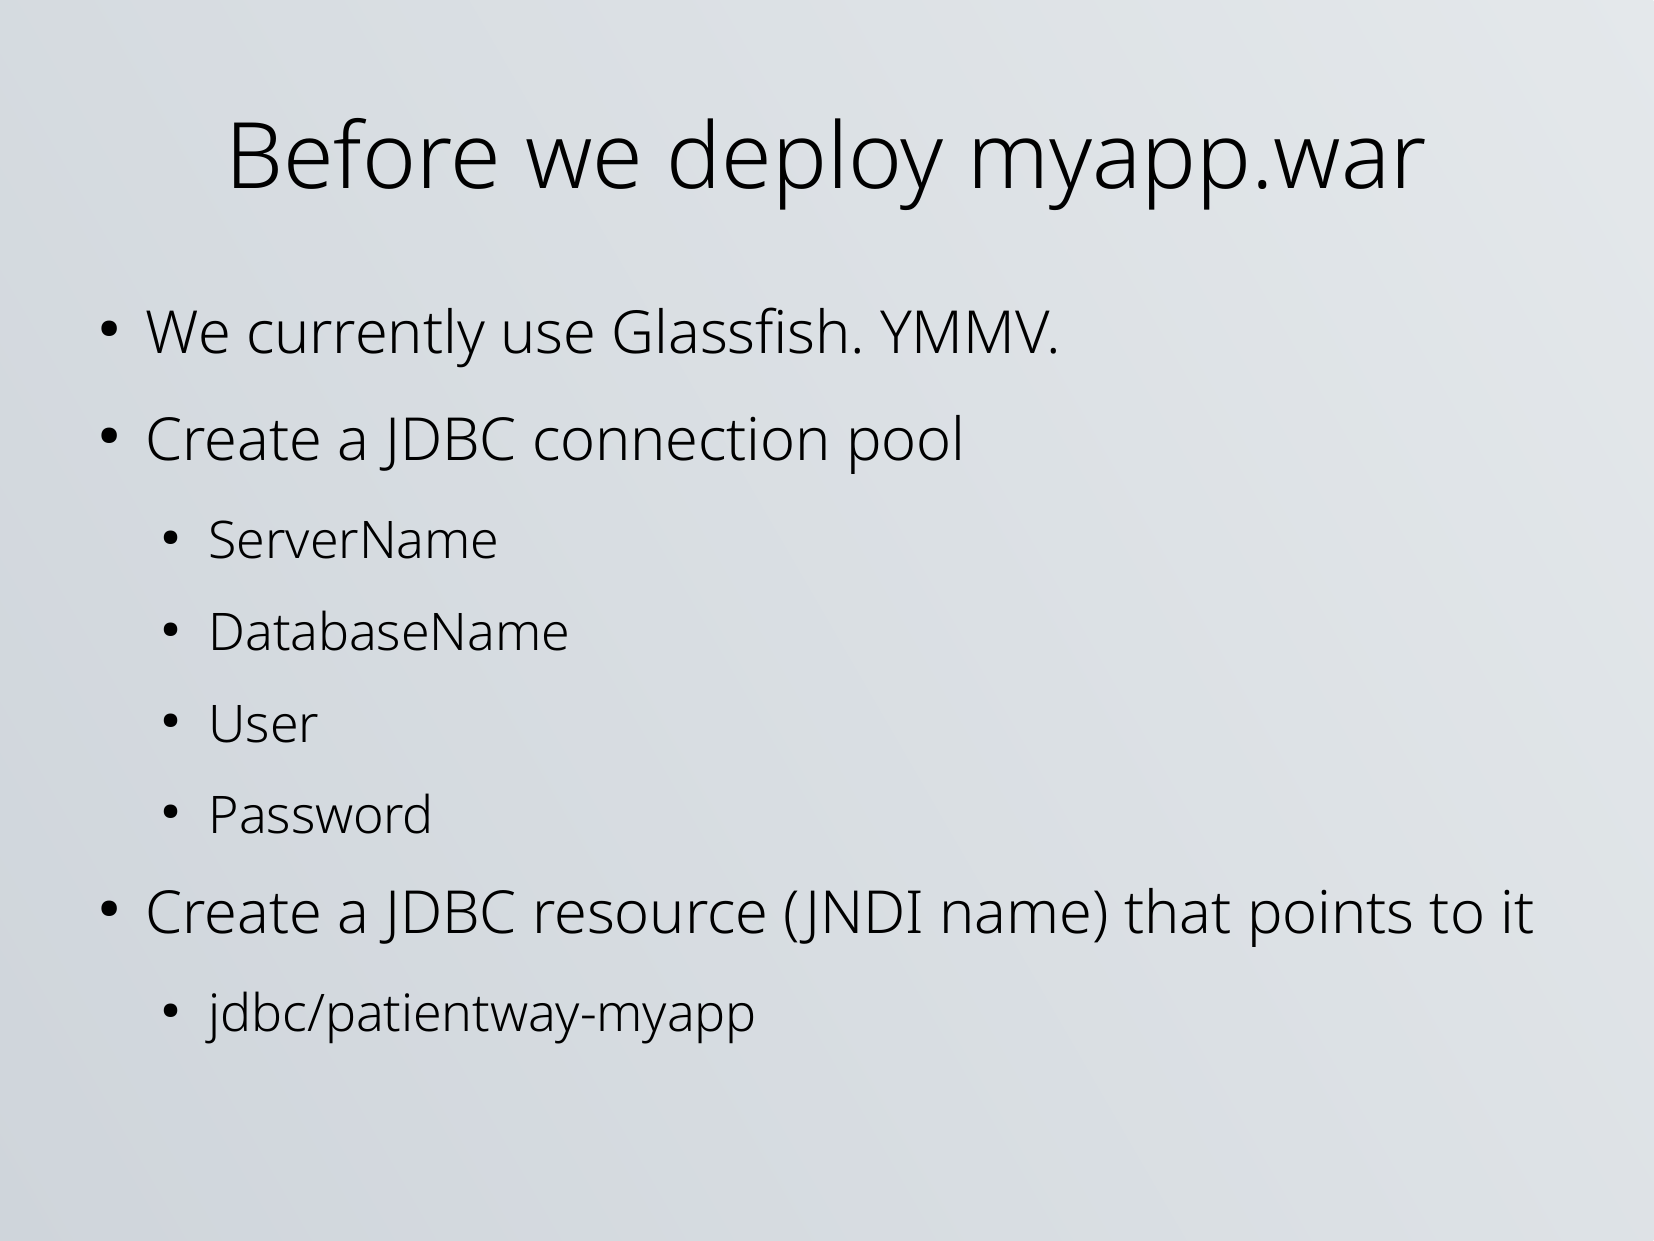

# Before we deploy myapp.war
We currently use Glassfish. YMMV.
Create a JDBC connection pool
ServerName
DatabaseName
User
Password
Create a JDBC resource (JNDI name) that points to it
jdbc/patientway-myapp